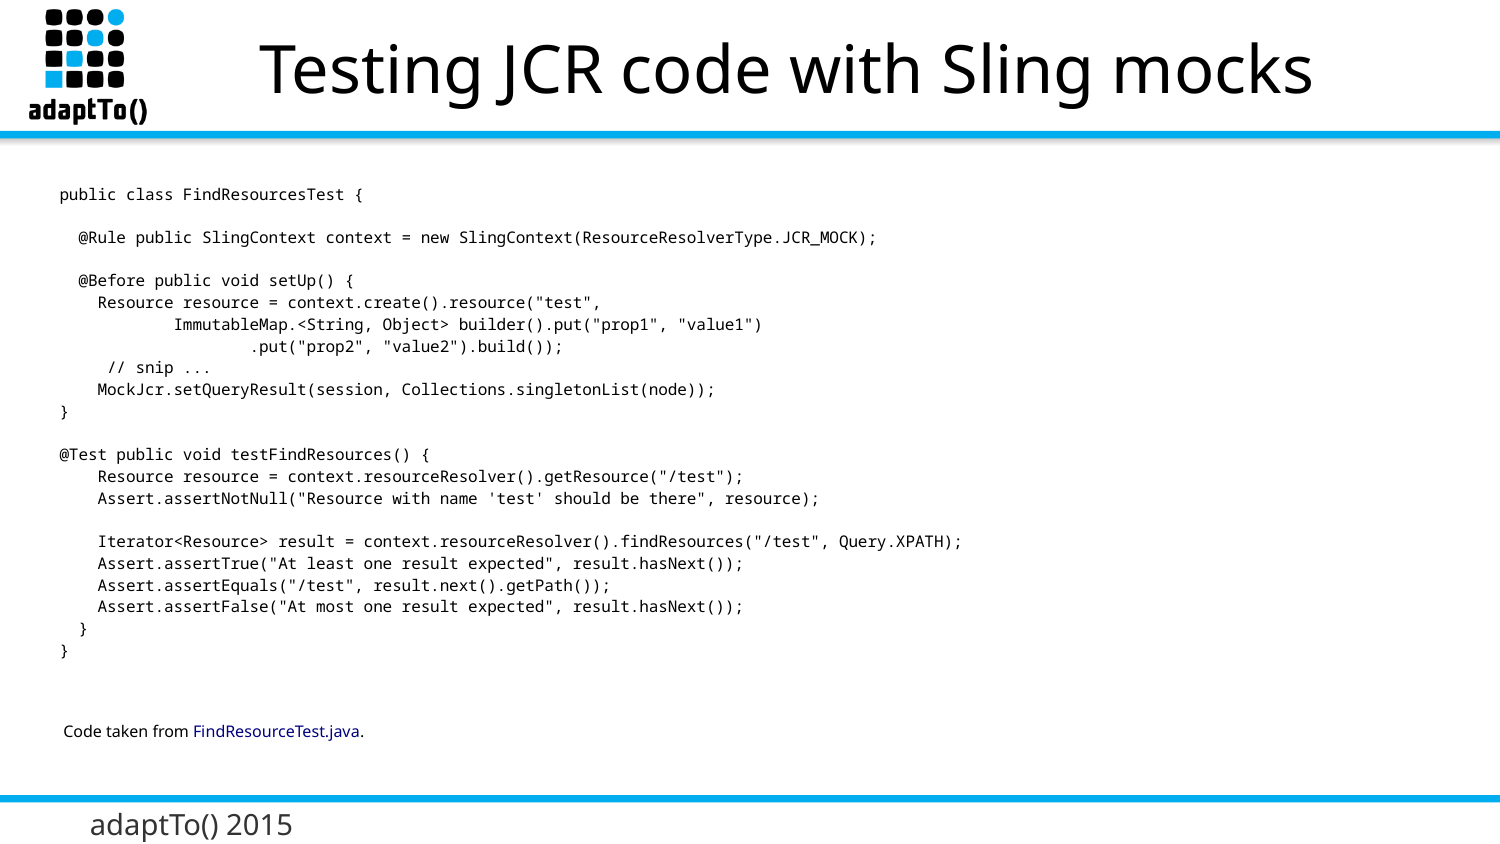

# Testing JCR code with Sling mocks
public class FindResourcesTest {
 @Rule public SlingContext context = new SlingContext(ResourceResolverType.JCR_MOCK);
 @Before public void setUp() {
 Resource resource = context.create().resource("test",
 ImmutableMap.<String, Object> builder().put("prop1", "value1")
 .put("prop2", "value2").build());
 // snip ...
 MockJcr.setQueryResult(session, Collections.singletonList(node));
}
@Test public void testFindResources() {
 Resource resource = context.resourceResolver().getResource("/test");
 Assert.assertNotNull("Resource with name 'test' should be there", resource);
 Iterator<Resource> result = context.resourceResolver().findResources("/test", Query.XPATH);
 Assert.assertTrue("At least one result expected", result.hasNext());
 Assert.assertEquals("/test", result.next().getPath());
 Assert.assertFalse("At most one result expected", result.hasNext());
 }
}
Code taken from FindResourceTest.java.